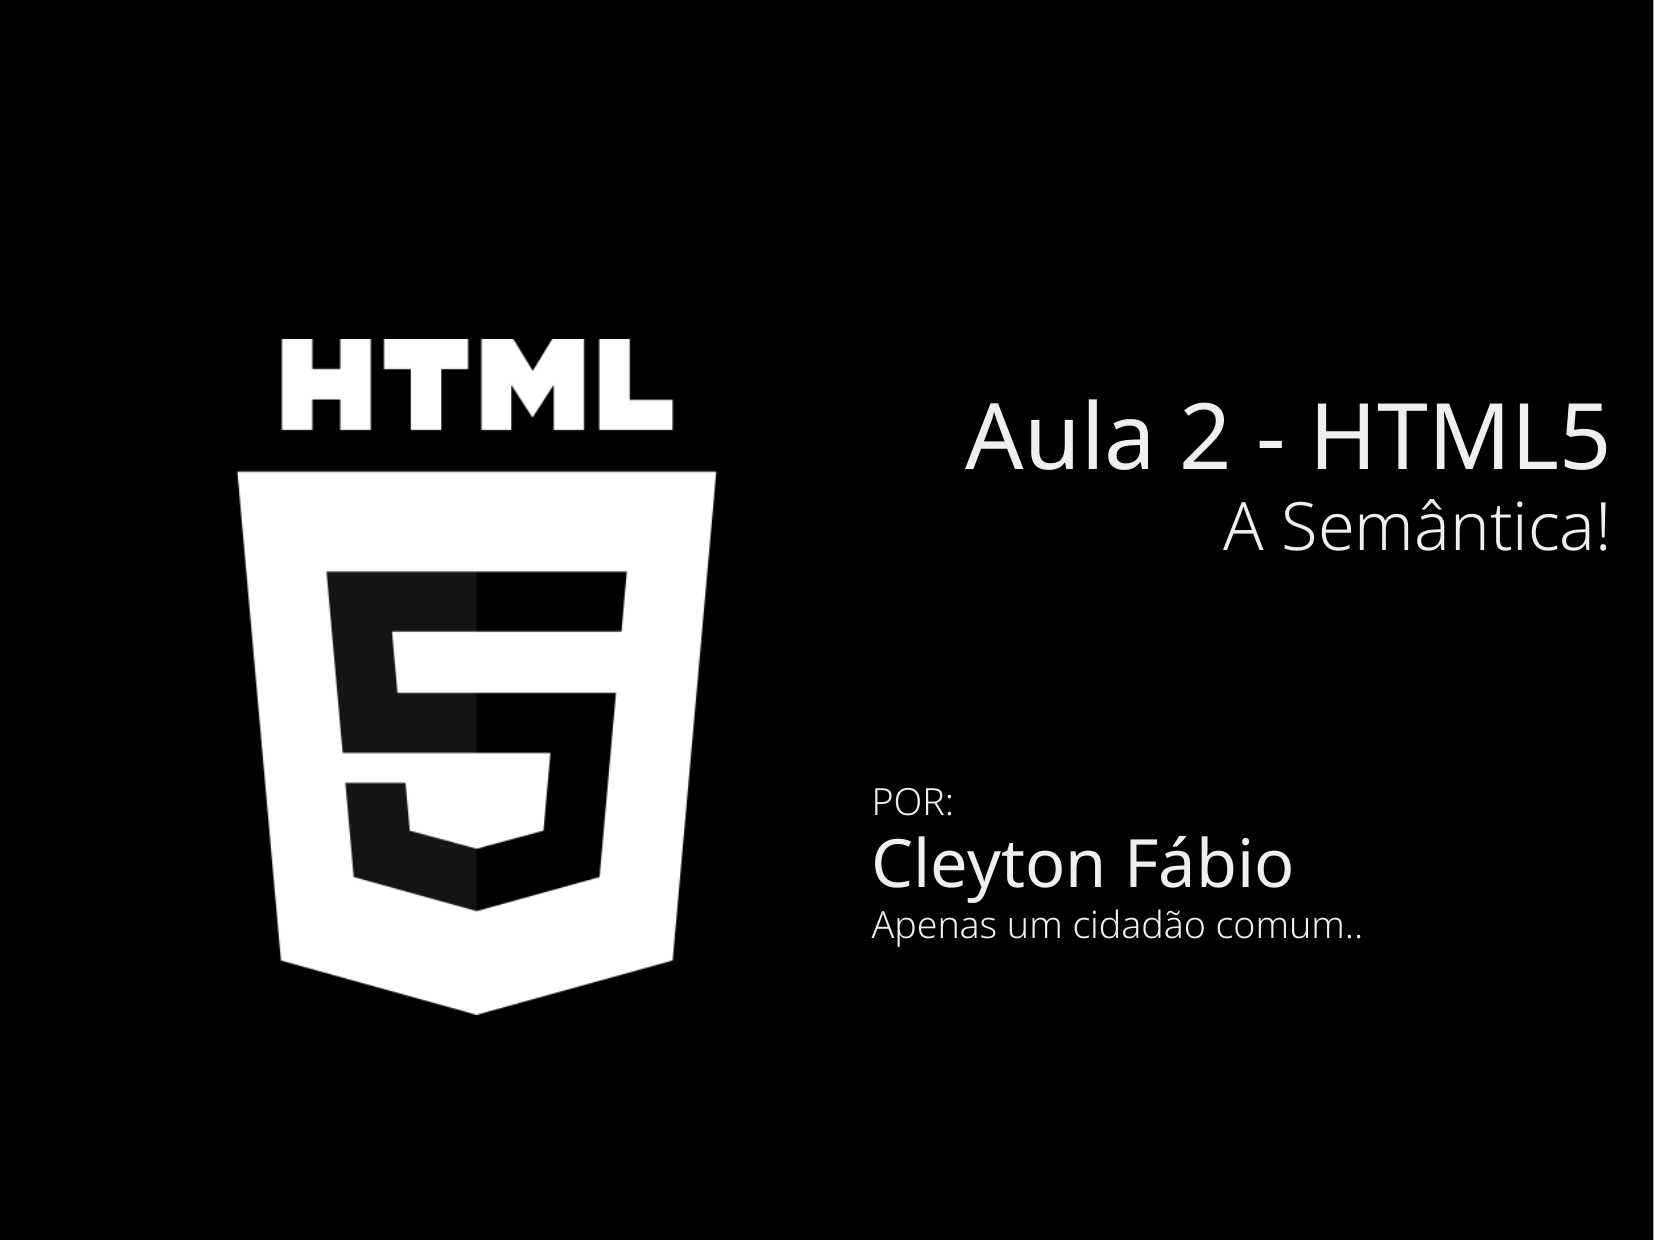

# Aula 2 - HTML5
A Semântica!
POR:
Cleyton Fábio
Apenas um cidadão comum..